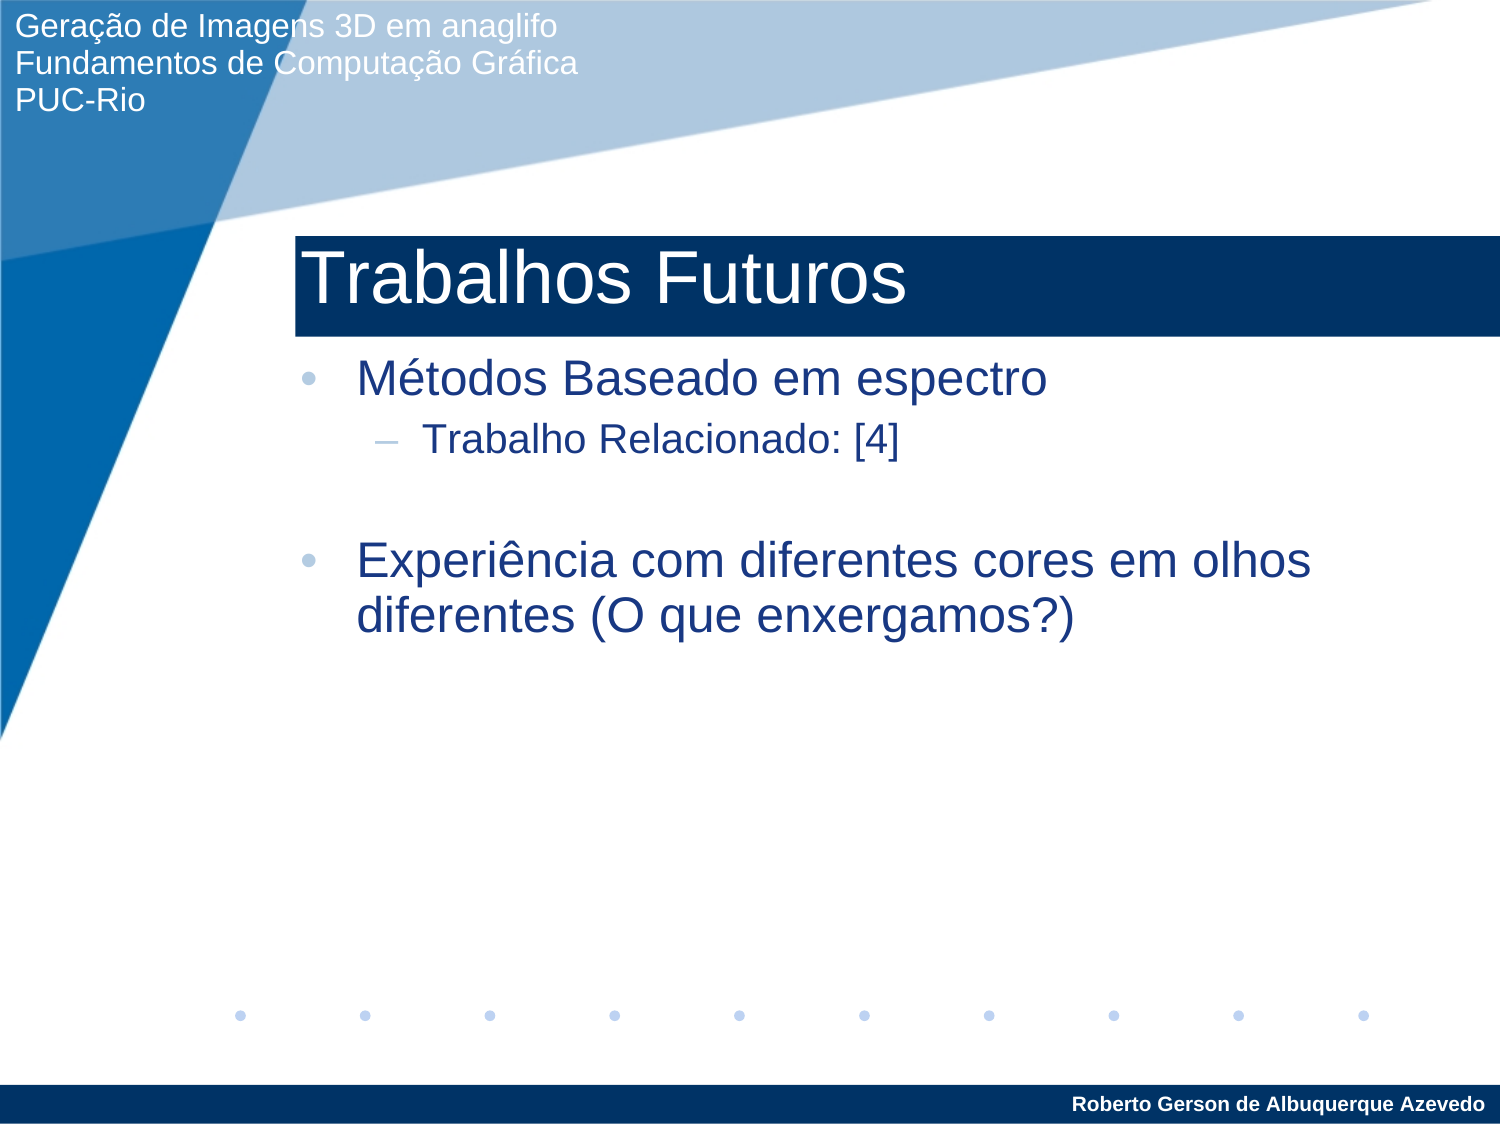

# Trabalhos Futuros
Métodos Baseado em espectro
Trabalho Relacionado: [4]
Experiência com diferentes cores em olhos diferentes (O que enxergamos?)